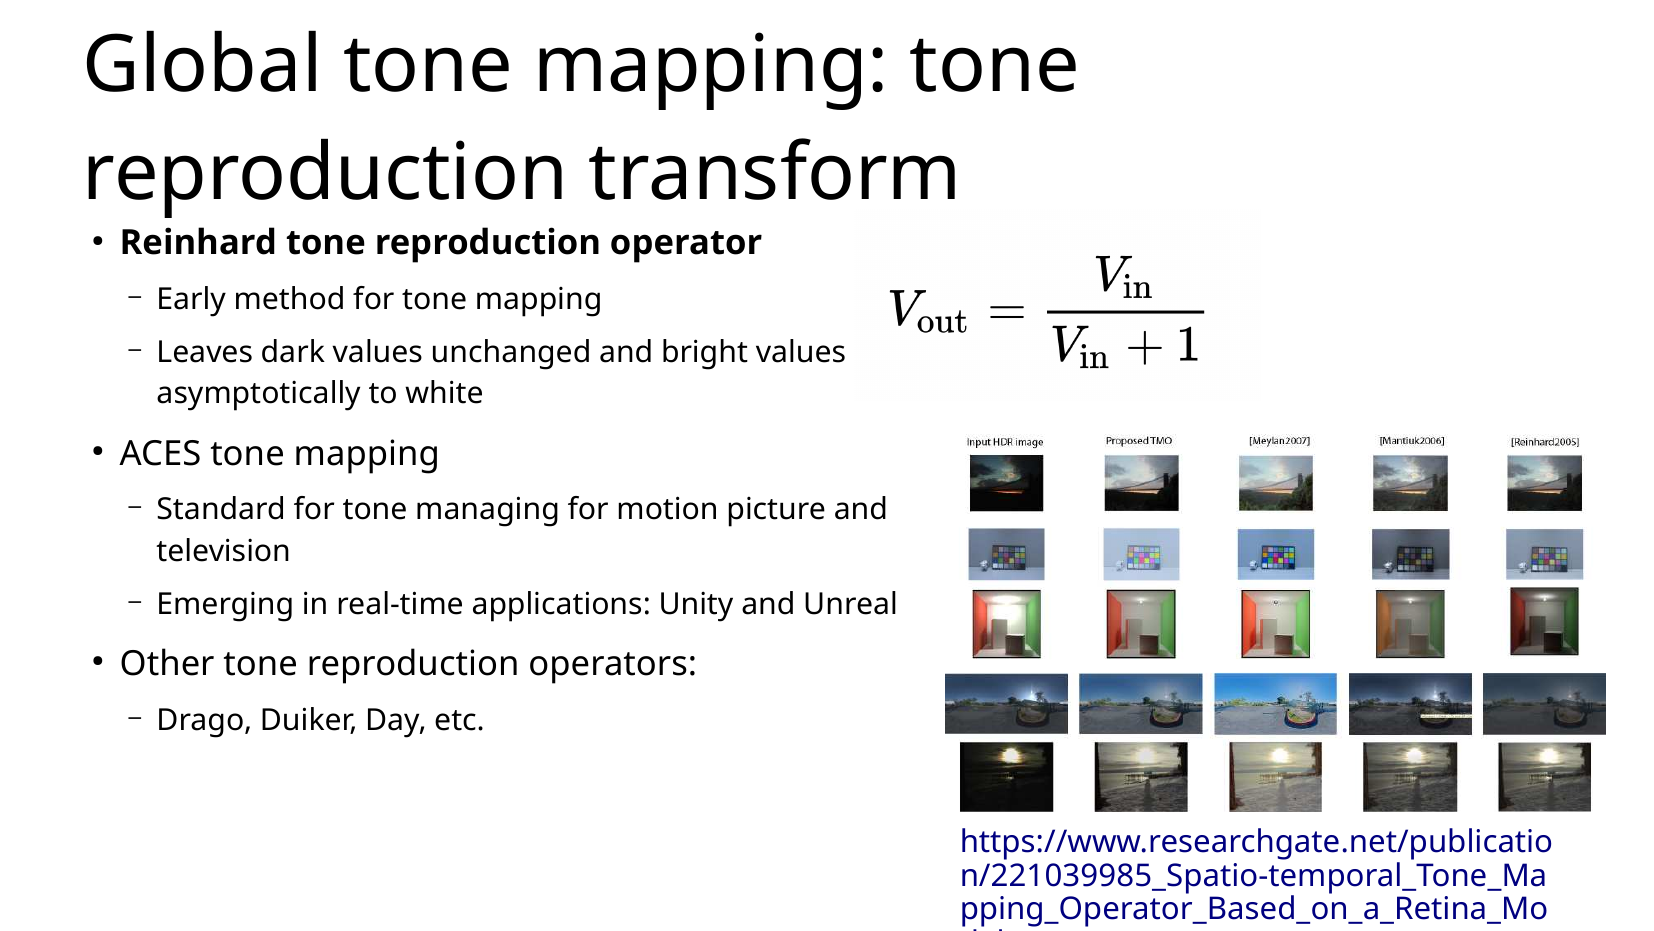

# Global tone mapping: tone reproduction transform
Reinhard tone reproduction operator
Early method for tone mapping
Leaves dark values unchanged and bright values asymptotically to white
ACES tone mapping
Standard for tone managing for motion picture and television
Emerging in real-time applications: Unity and Unreal
Other tone reproduction operators:
Drago, Duiker, Day, etc.
https://www.researchgate.net/publication/221039985_Spatio-temporal_Tone_Mapping_Operator_Based_on_a_Retina_Model